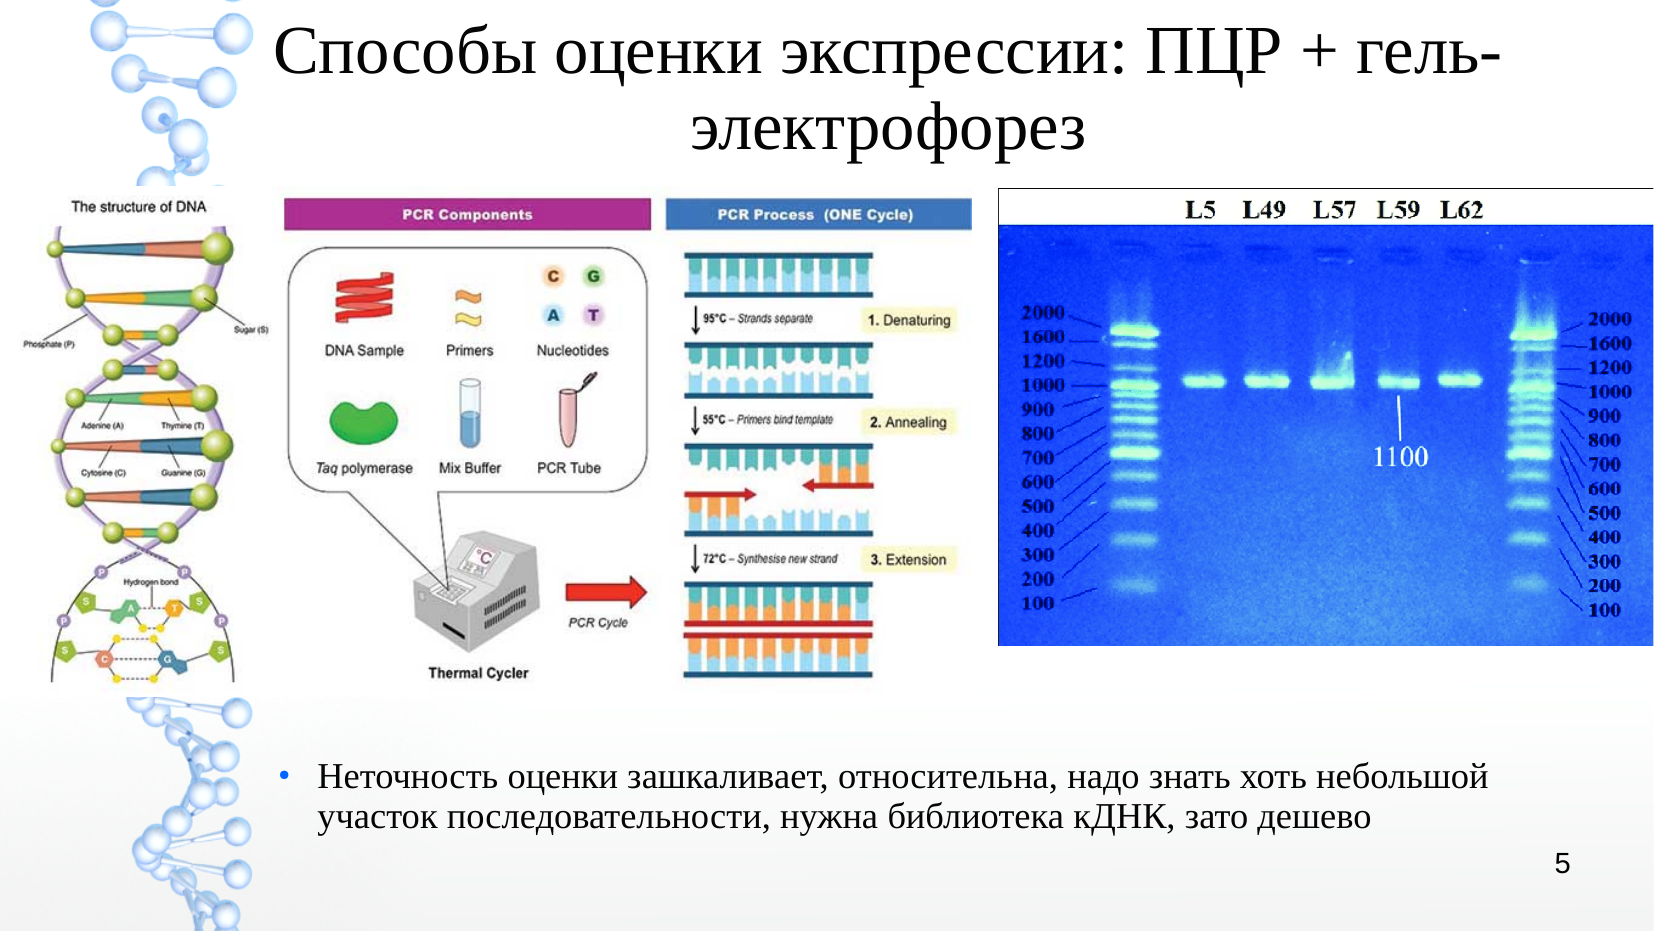

# Способы оценки экспрессии: ПЦР + гель-электрофорез
Неточность оценки зашкаливает, относительна, надо знать хоть небольшой участок последовательности, нужна библиотека кДНК, зато дешево
5